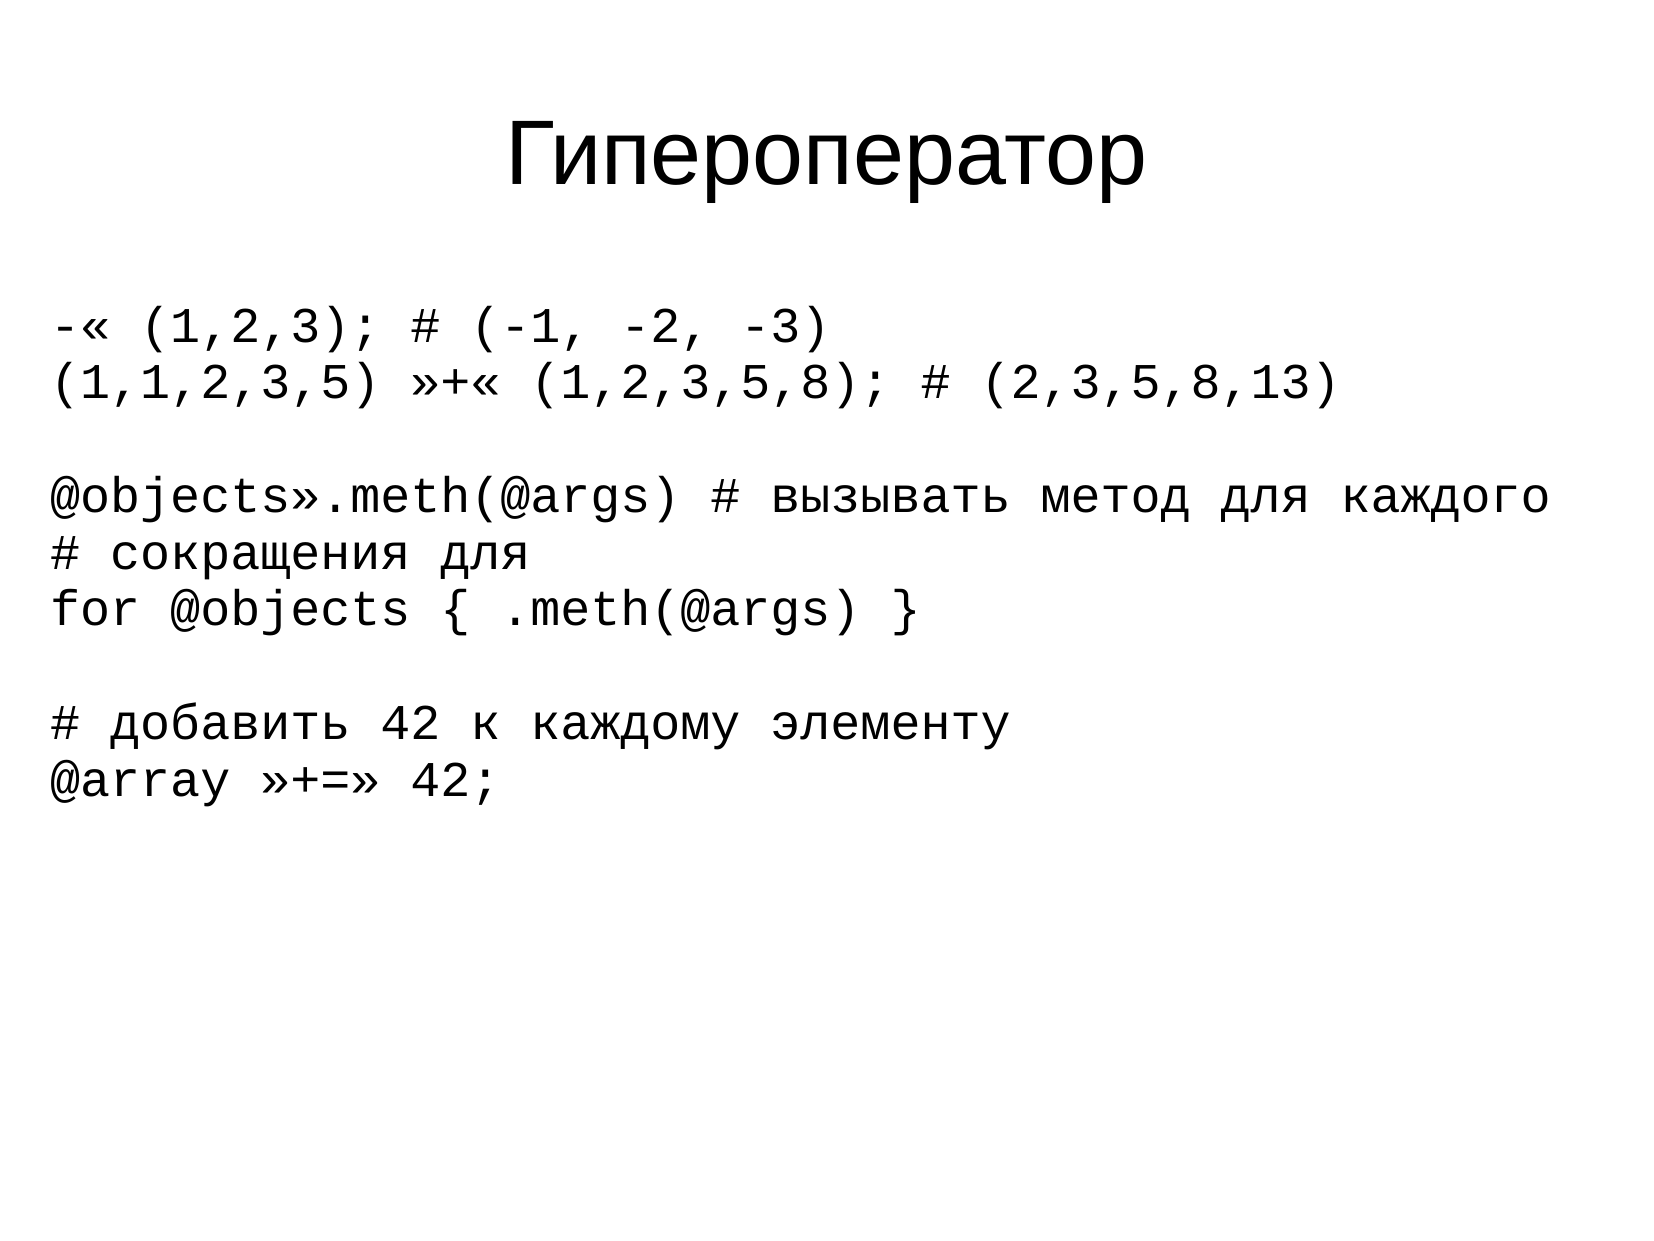

# Гипероператор
-« (1,2,3); # (-1, -2, -3)
(1,1,2,3,5) »+« (1,2,3,5,8); # (2,3,5,8,13)
@objects».meth(@args) # вызывать метод для каждого
# сокращения для
for @objects { .meth(@args) }
# добавить 42 к каждому элементу
@array »+=» 42;